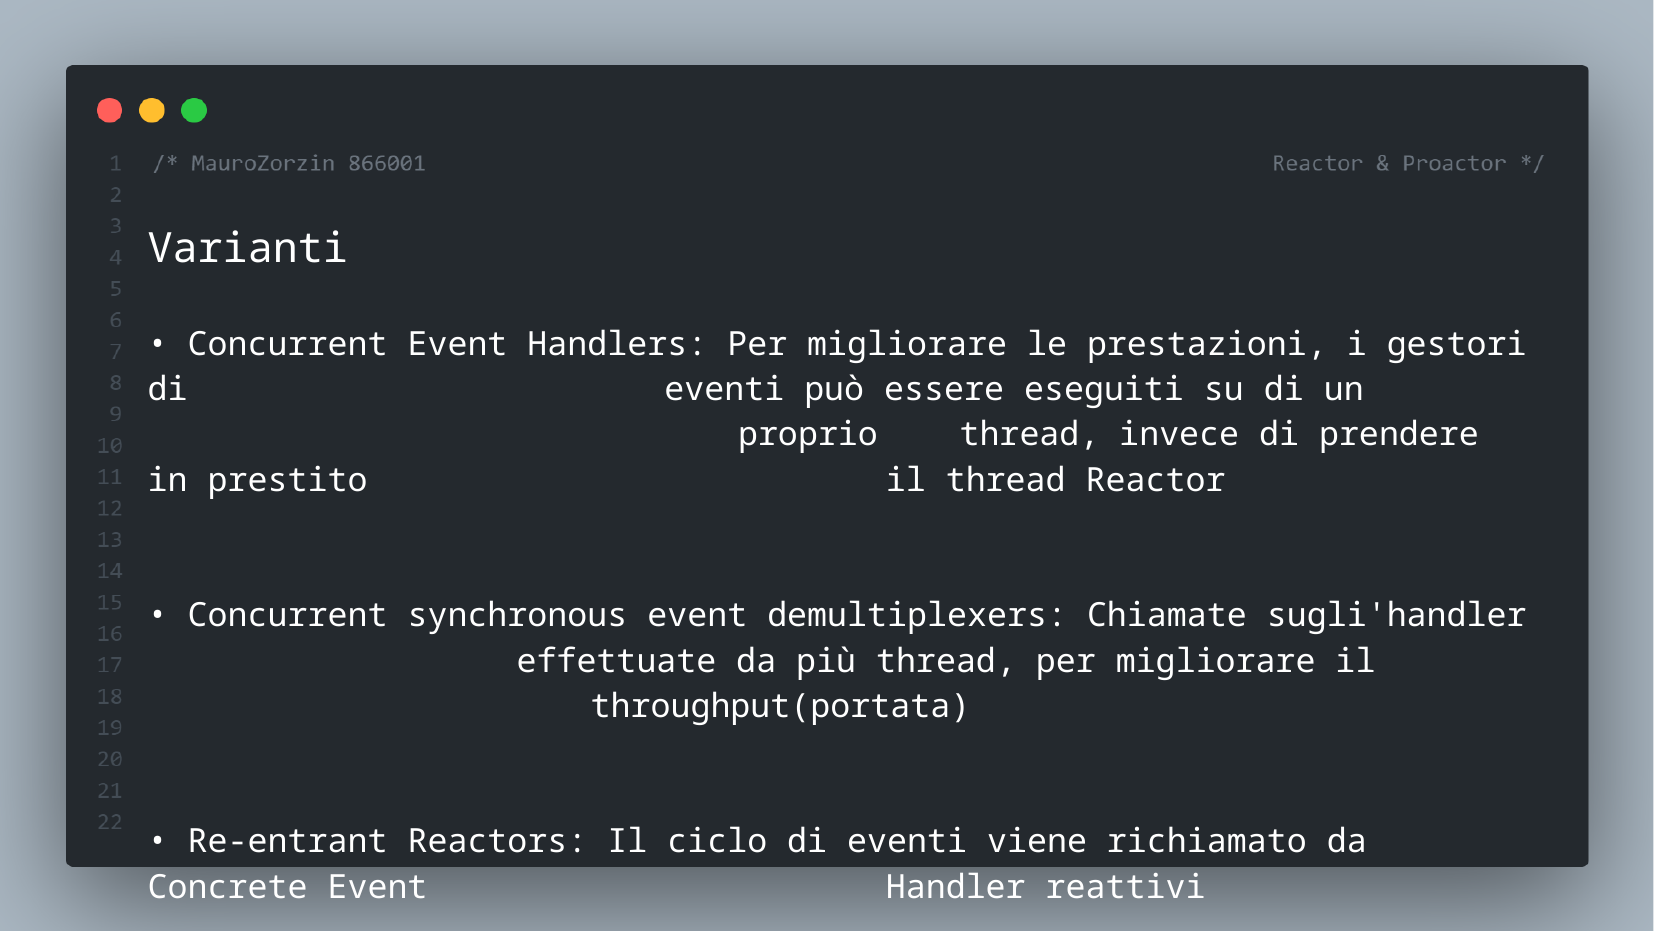

# Varianti
• Concurrent Event Handlers: Per migliorare le prestazioni, i gestori di 							eventi può essere eseguiti su di un 										proprio 	thread, invece di prendere in prestito 							il thread Reactor
• Concurrent synchronous event demultiplexers: Chiamate sugli'handler
					effettuate da più thread, per migliorare il 								throughput(portata)
• Re-entrant Reactors: Il ciclo di eventi viene richiamato da Concrete Event 						Handler reattivi
• Integrated demultiplexing of Timer and I/O events: Permette
		 				di registrare gestori di eventi basati sul tempo.